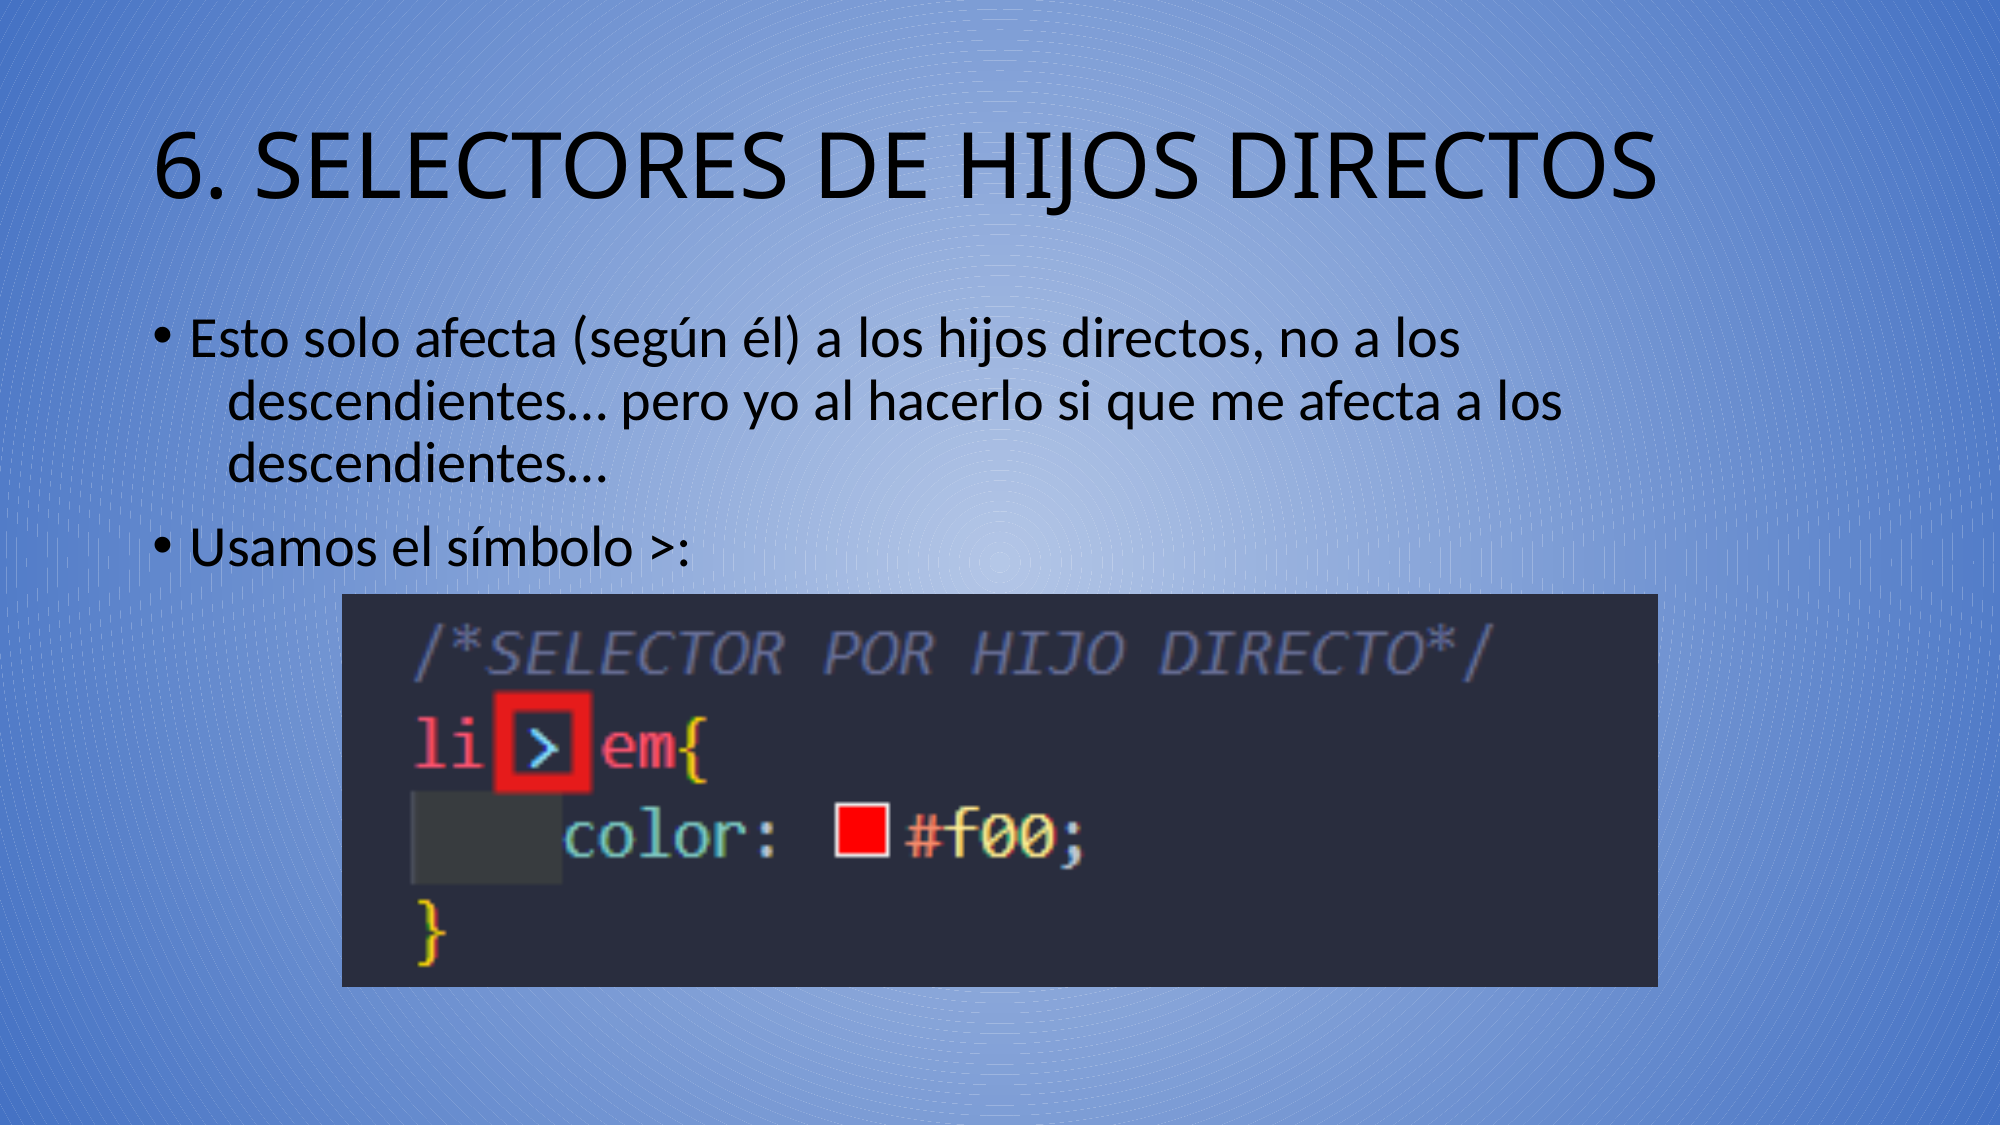

# 6. SELECTORES DE HIJOS DIRECTOS
Esto solo afecta (según él) a los hijos directos, no a los descendientes… pero yo al hacerlo si que me afecta a los descendientes…
Usamos el símbolo >: